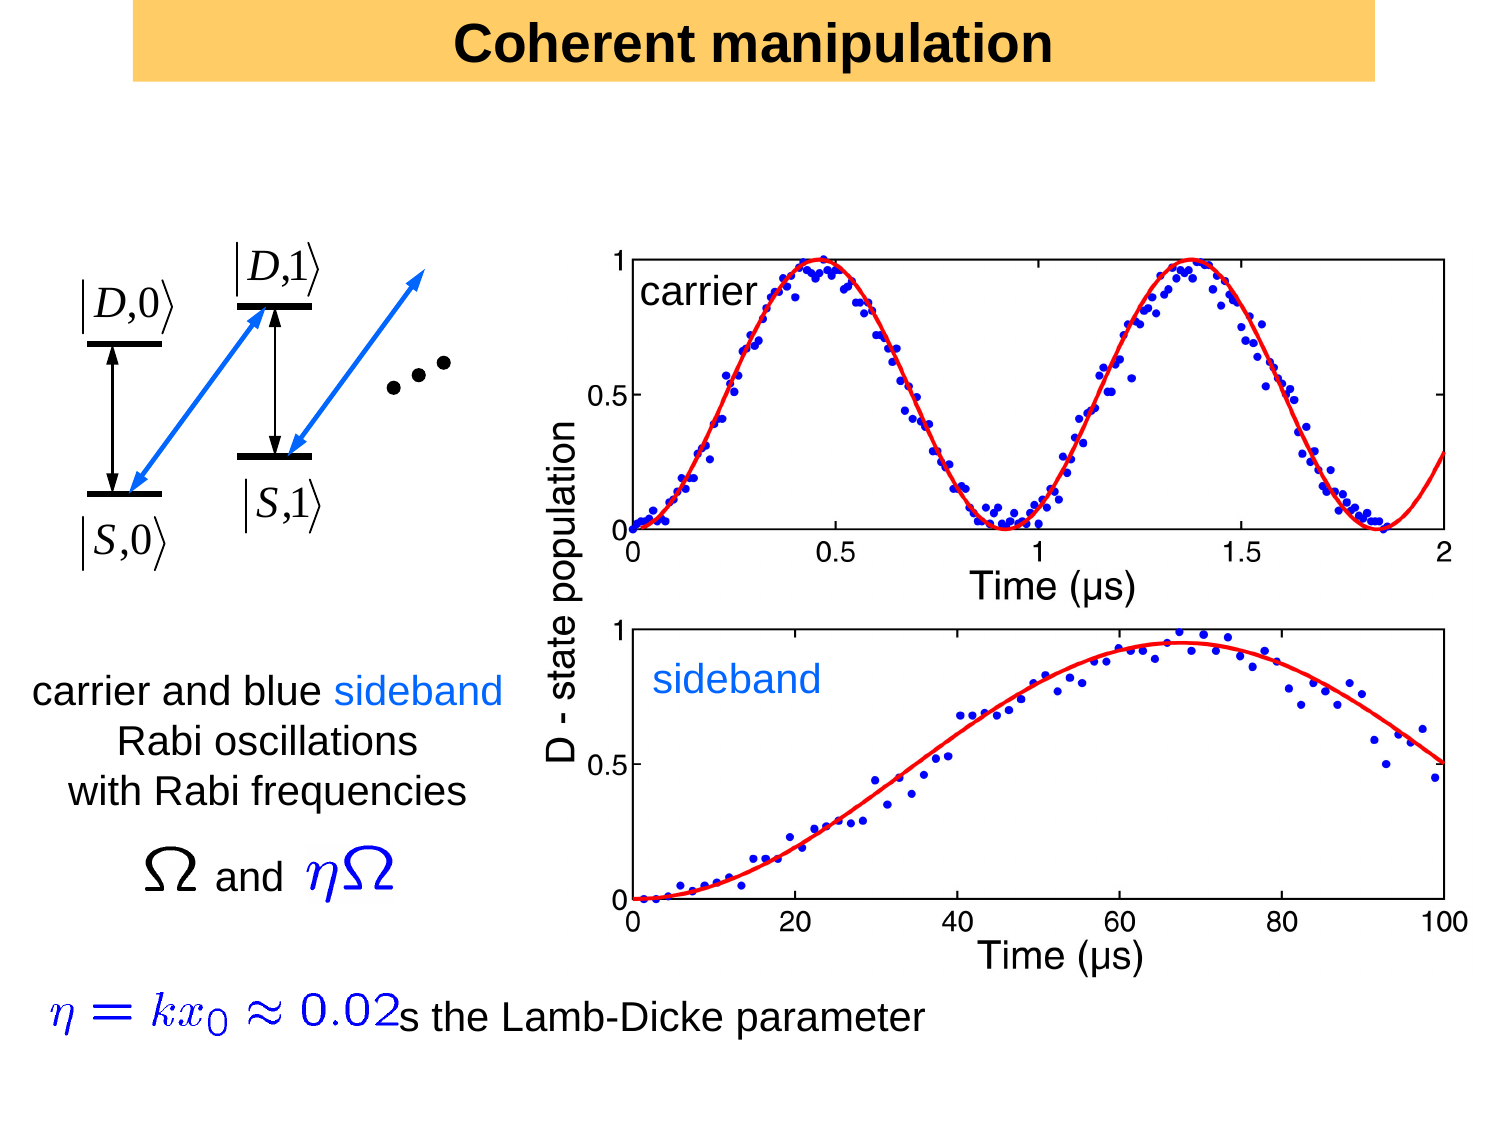

Coherent manipulation
carrier
sideband
carrier and blue sideband
Rabi oscillations
with Rabi frequencies
and
 is the Lamb-Dicke parameter